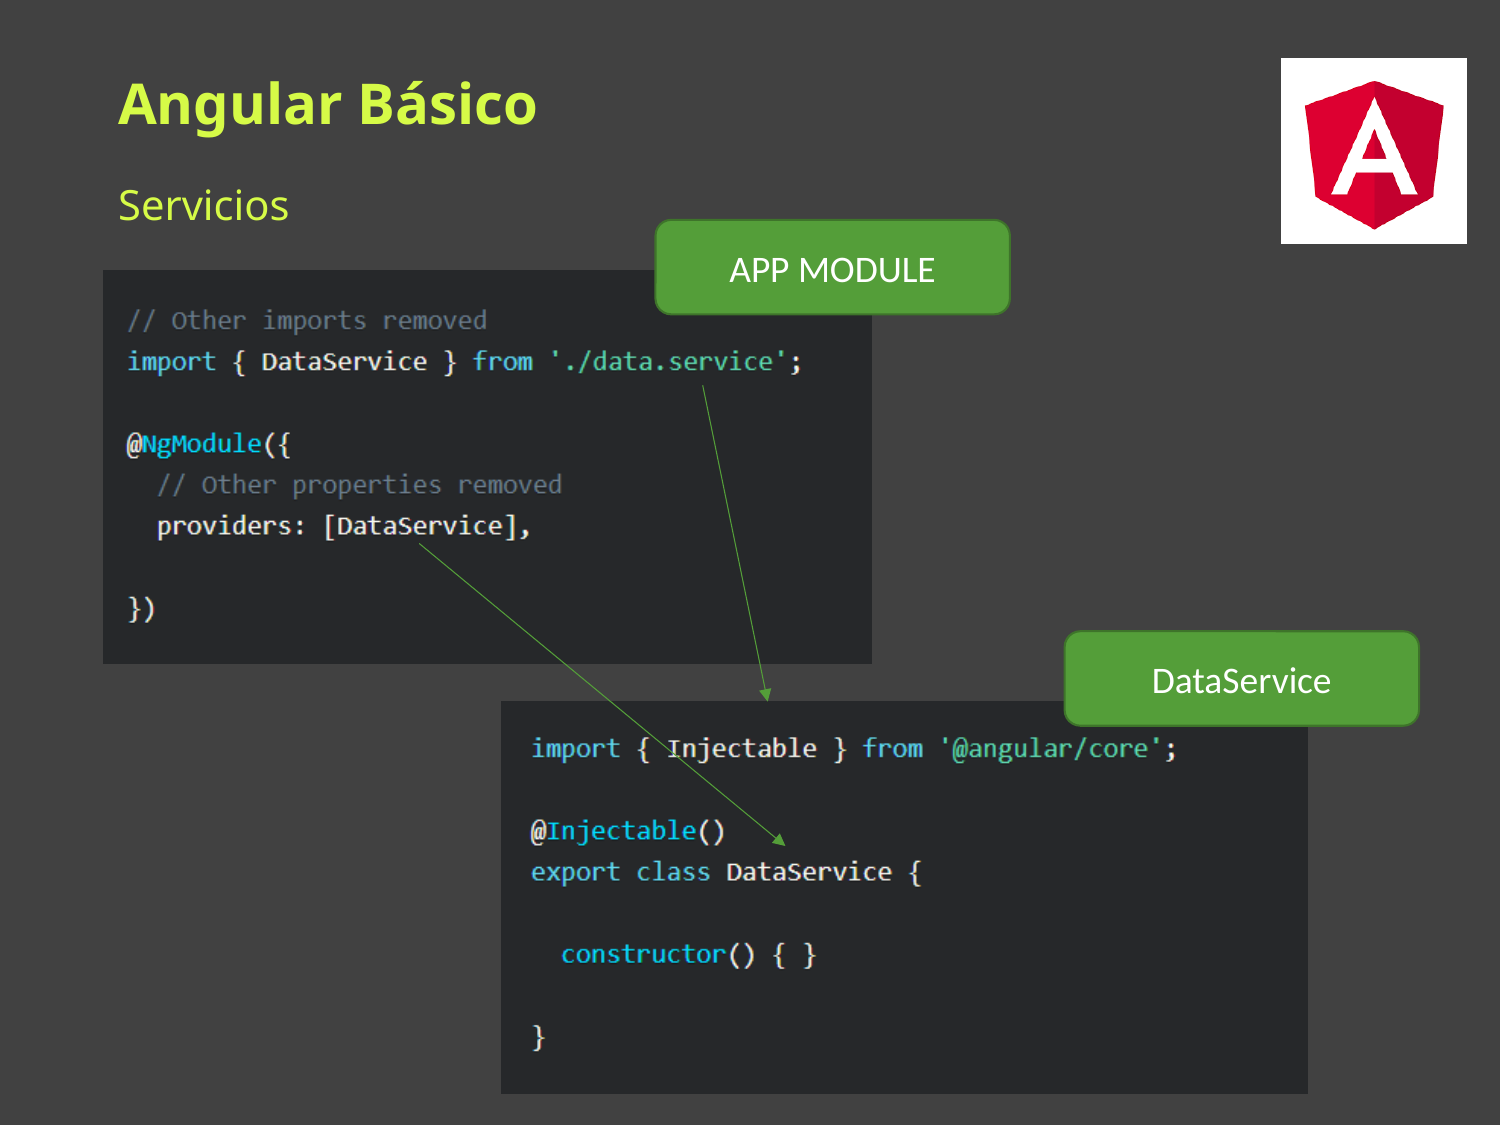

# Angular Básico
Servicios
APP MODULE
DataService